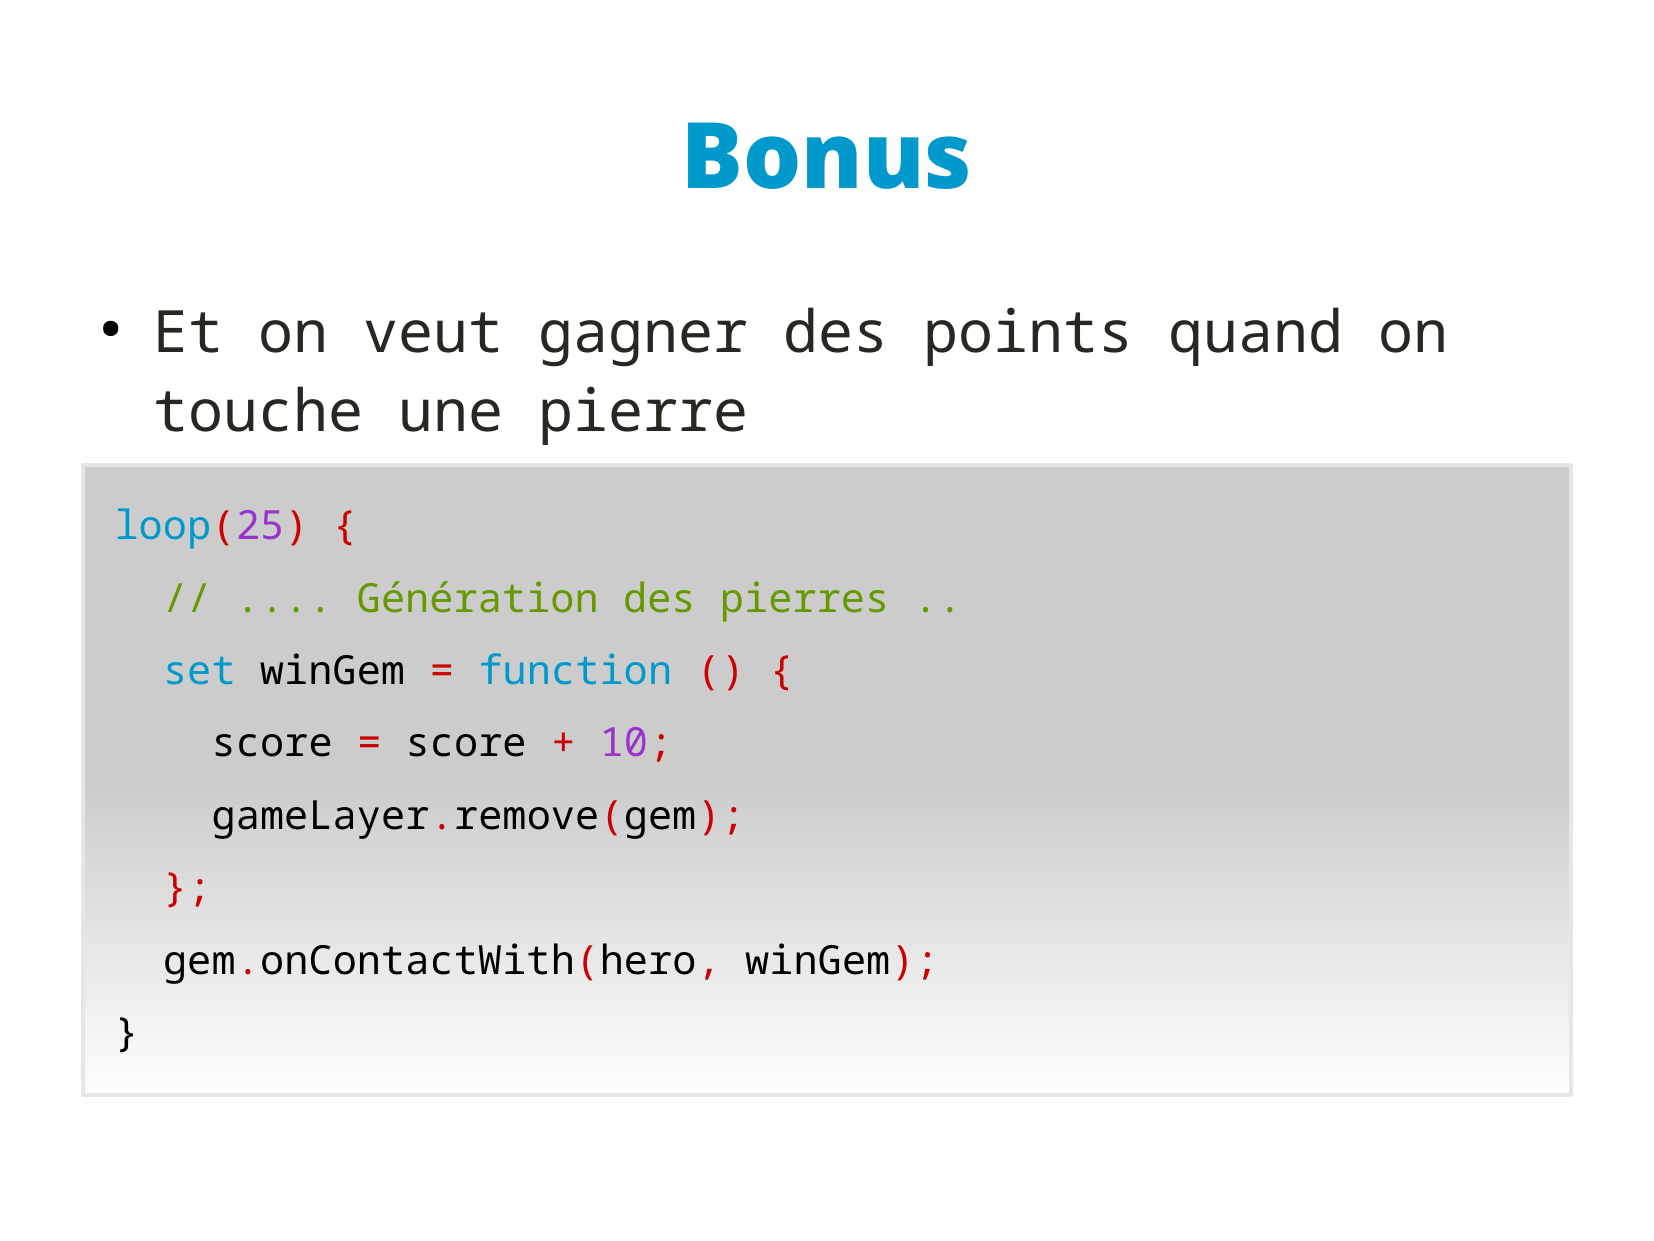

# Bonus
Et on veut gagner des points quand on touche une pierre
loop(25) {
 // .... Génération des pierres ..
 set winGem = function () {
 score = score + 10;
 gameLayer.remove(gem);
 };
 gem.onContactWith(hero, winGem);
}